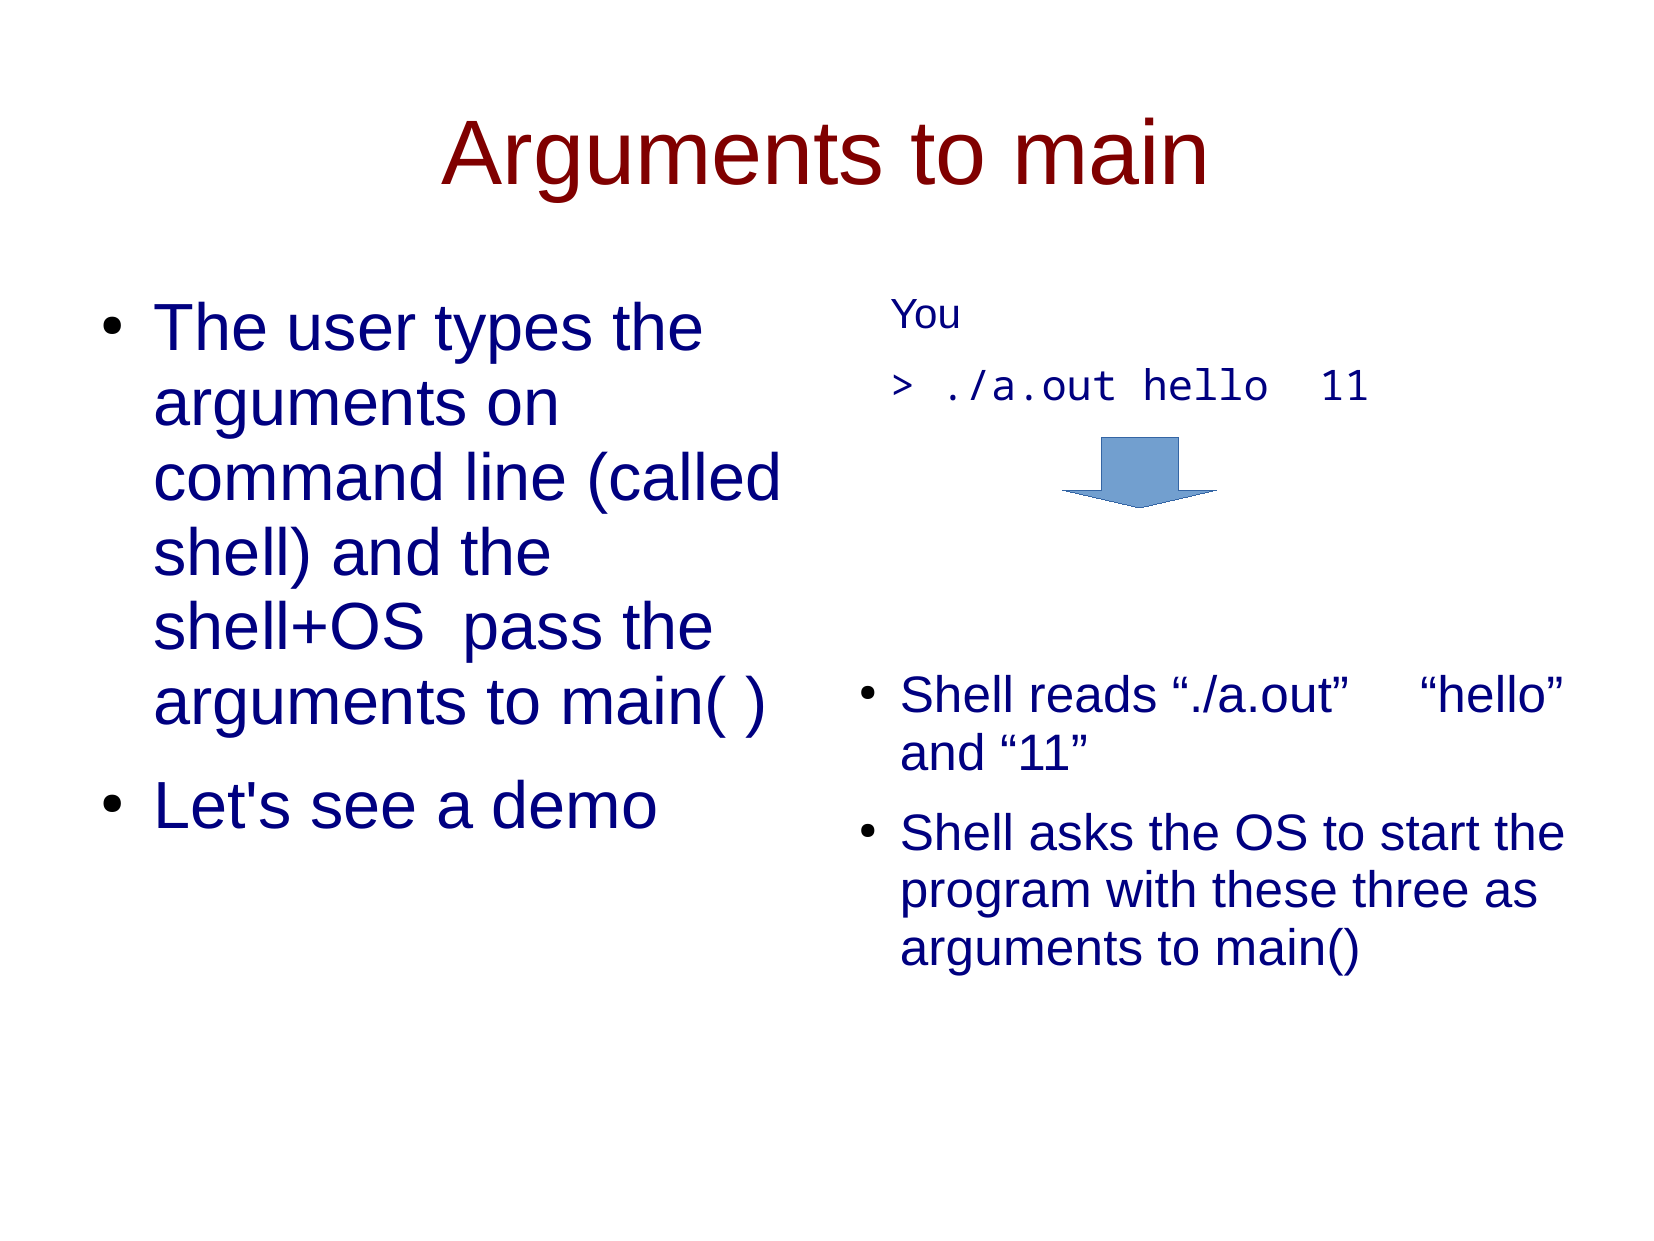

# Arguments to main
The user types the arguments on command line (called shell) and the shell+OS pass the arguments to main( )
Let's see a demo
You
> ./a.out hello 11
Shell reads “./a.out” “hello” and “11”
Shell asks the OS to start the program with these three as arguments to main()